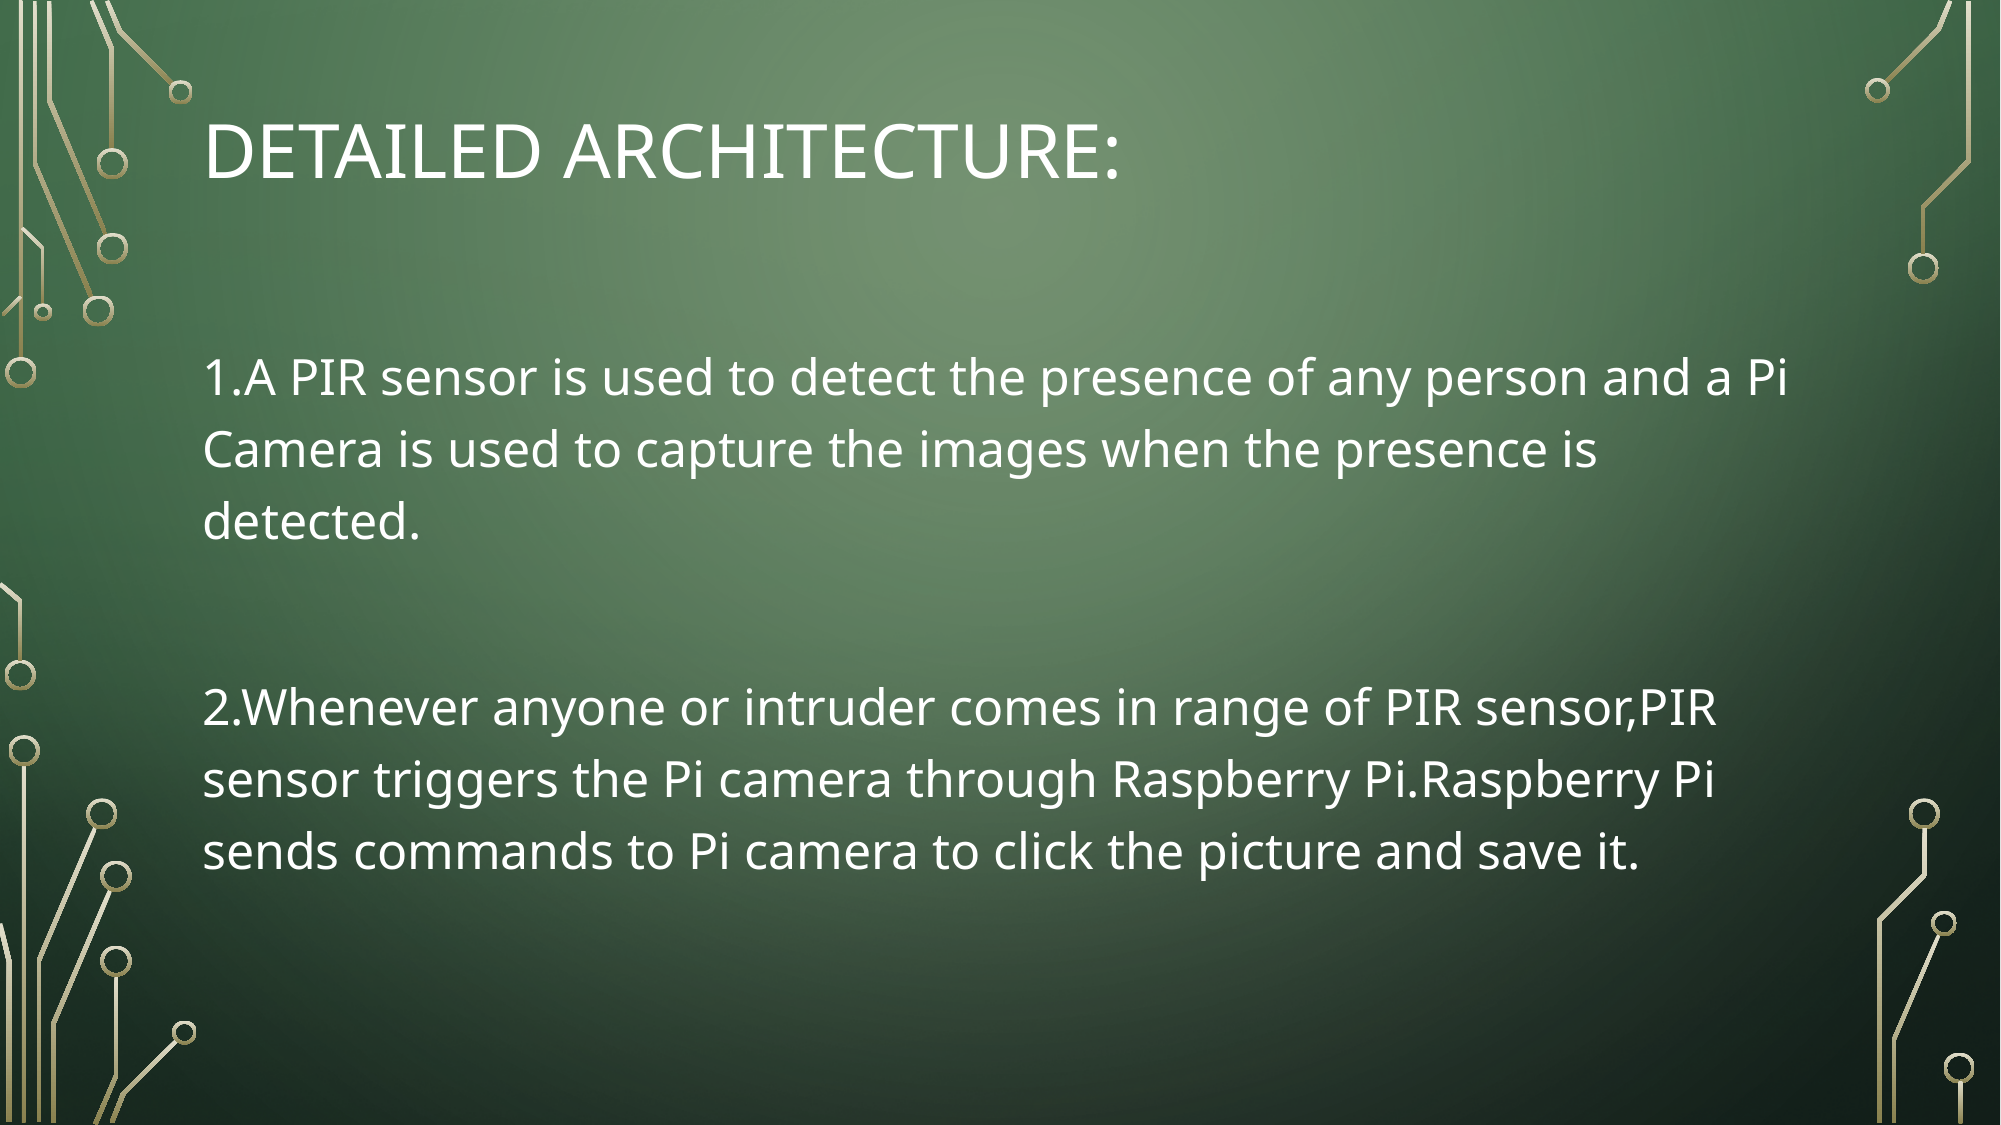

# DETAILED ARCHITECTURE:
1.A PIR sensor is used to detect the presence of any person and a Pi Camera is used to capture the images when the presence is detected.
2.Whenever anyone or intruder comes in range of PIR sensor,PIR sensor triggers the Pi camera through Raspberry Pi.Raspberry Pi sends commands to Pi camera to click the picture and save it.